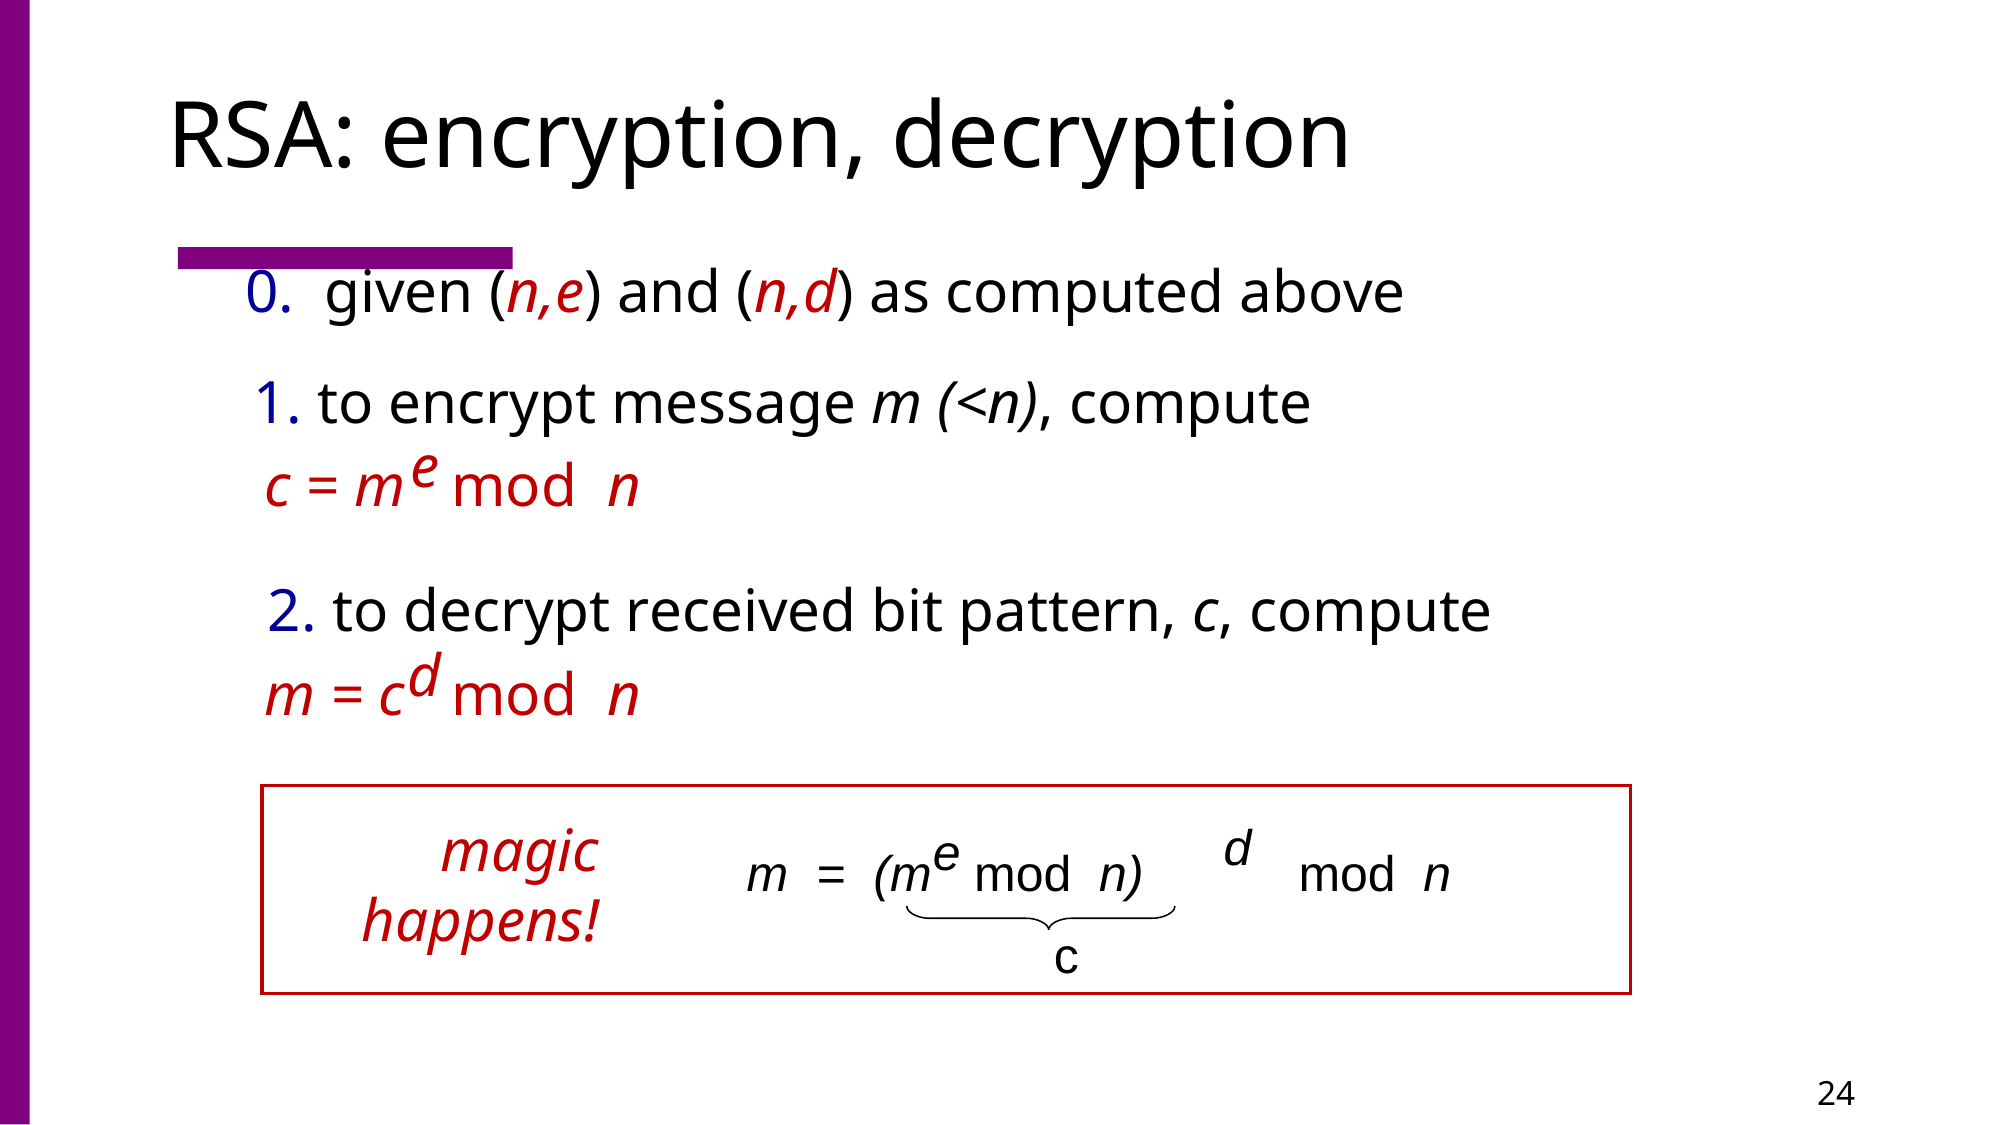

# RSA: encryption, decryption
0. given (n,e) and (n,d) as computed above
1. to encrypt message m (<n), compute
e
c = m mod n
2. to decrypt received bit pattern, c, compute
d
m = c mod n
magic
happens!
d
e
m = (m mod n)
 mod n
c